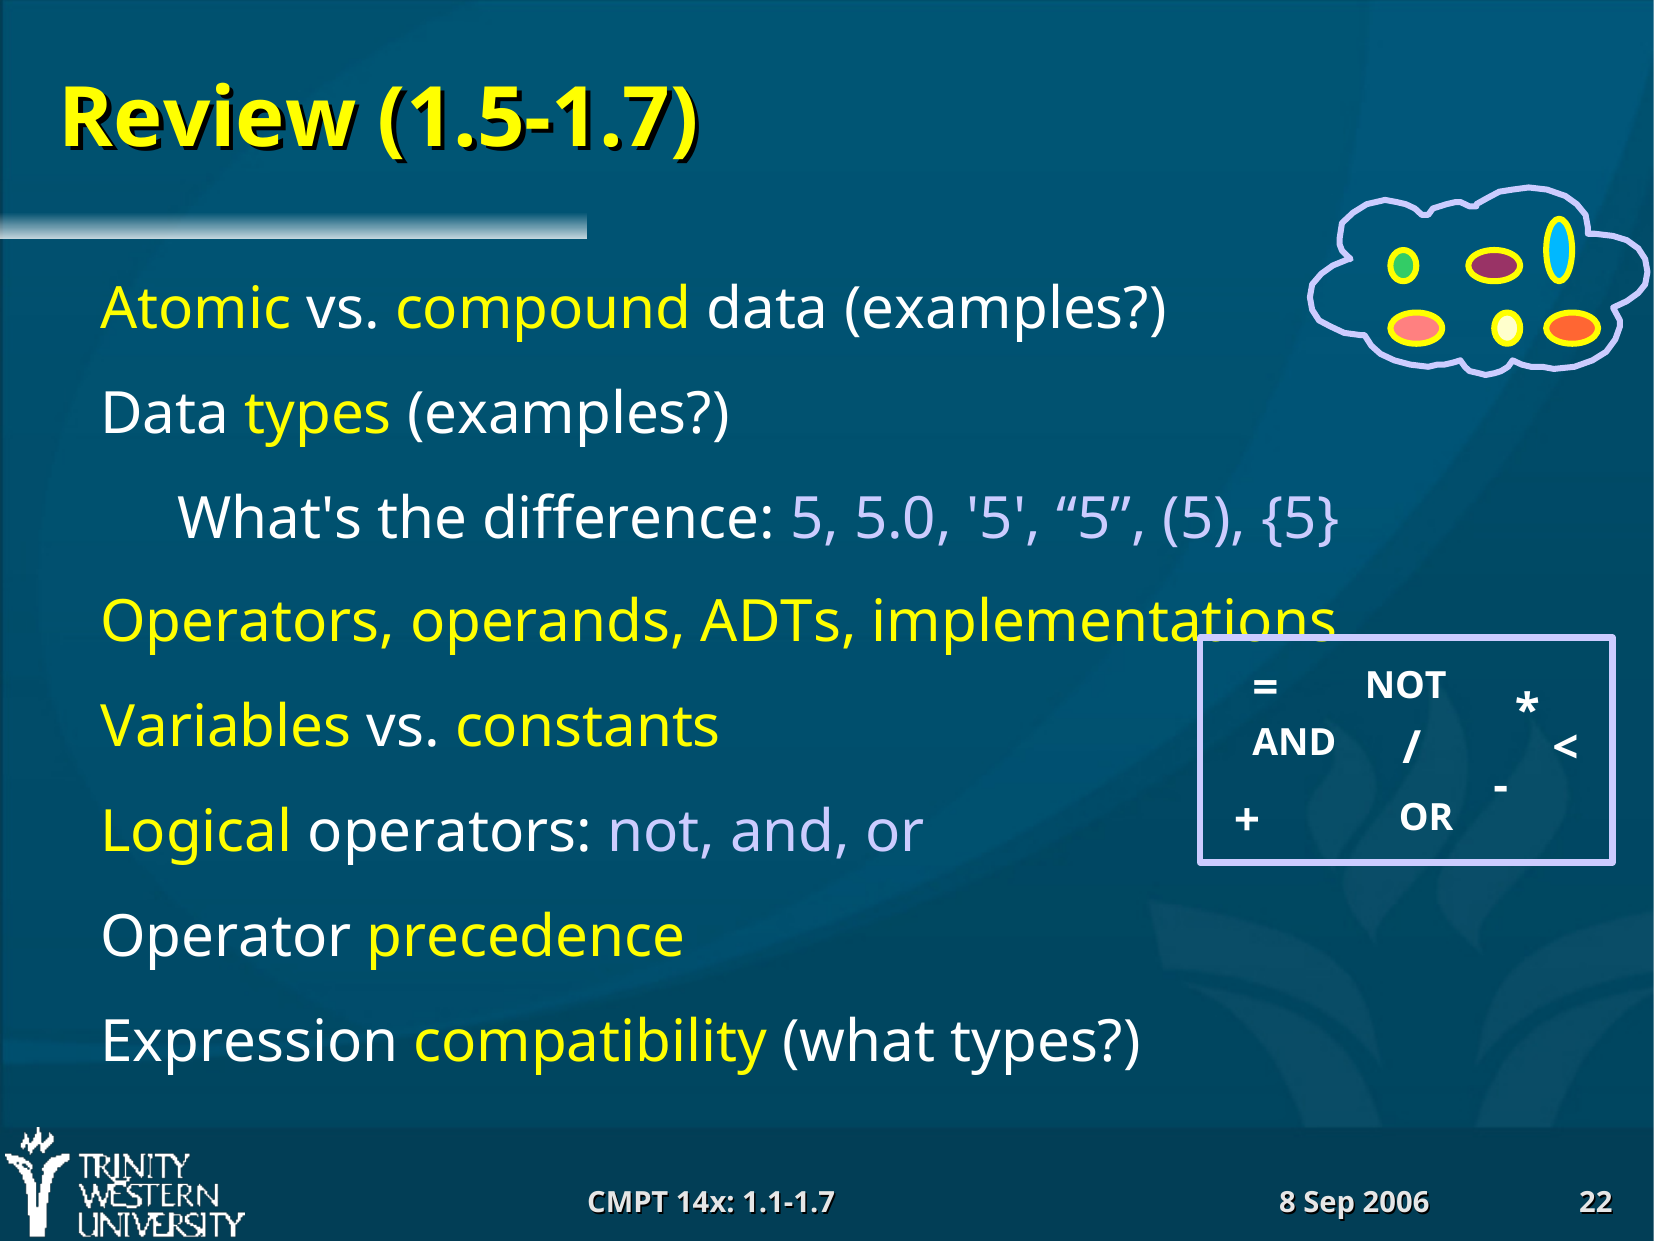

# Review (1.5-1.7)
Atomic vs. compound data (examples?)
Data types (examples?)
What's the difference: 5, 5.0, '5', “5”, (5), {5}
Operators, operands, ADTs, implementations
Variables vs. constants
Logical operators: not, and, or
Operator precedence
Expression compatibility (what types?)
=
NOT
*
/
<
AND
-
+
OR
CMPT 14x: 1.1-1.7
8 Sep 2006
22